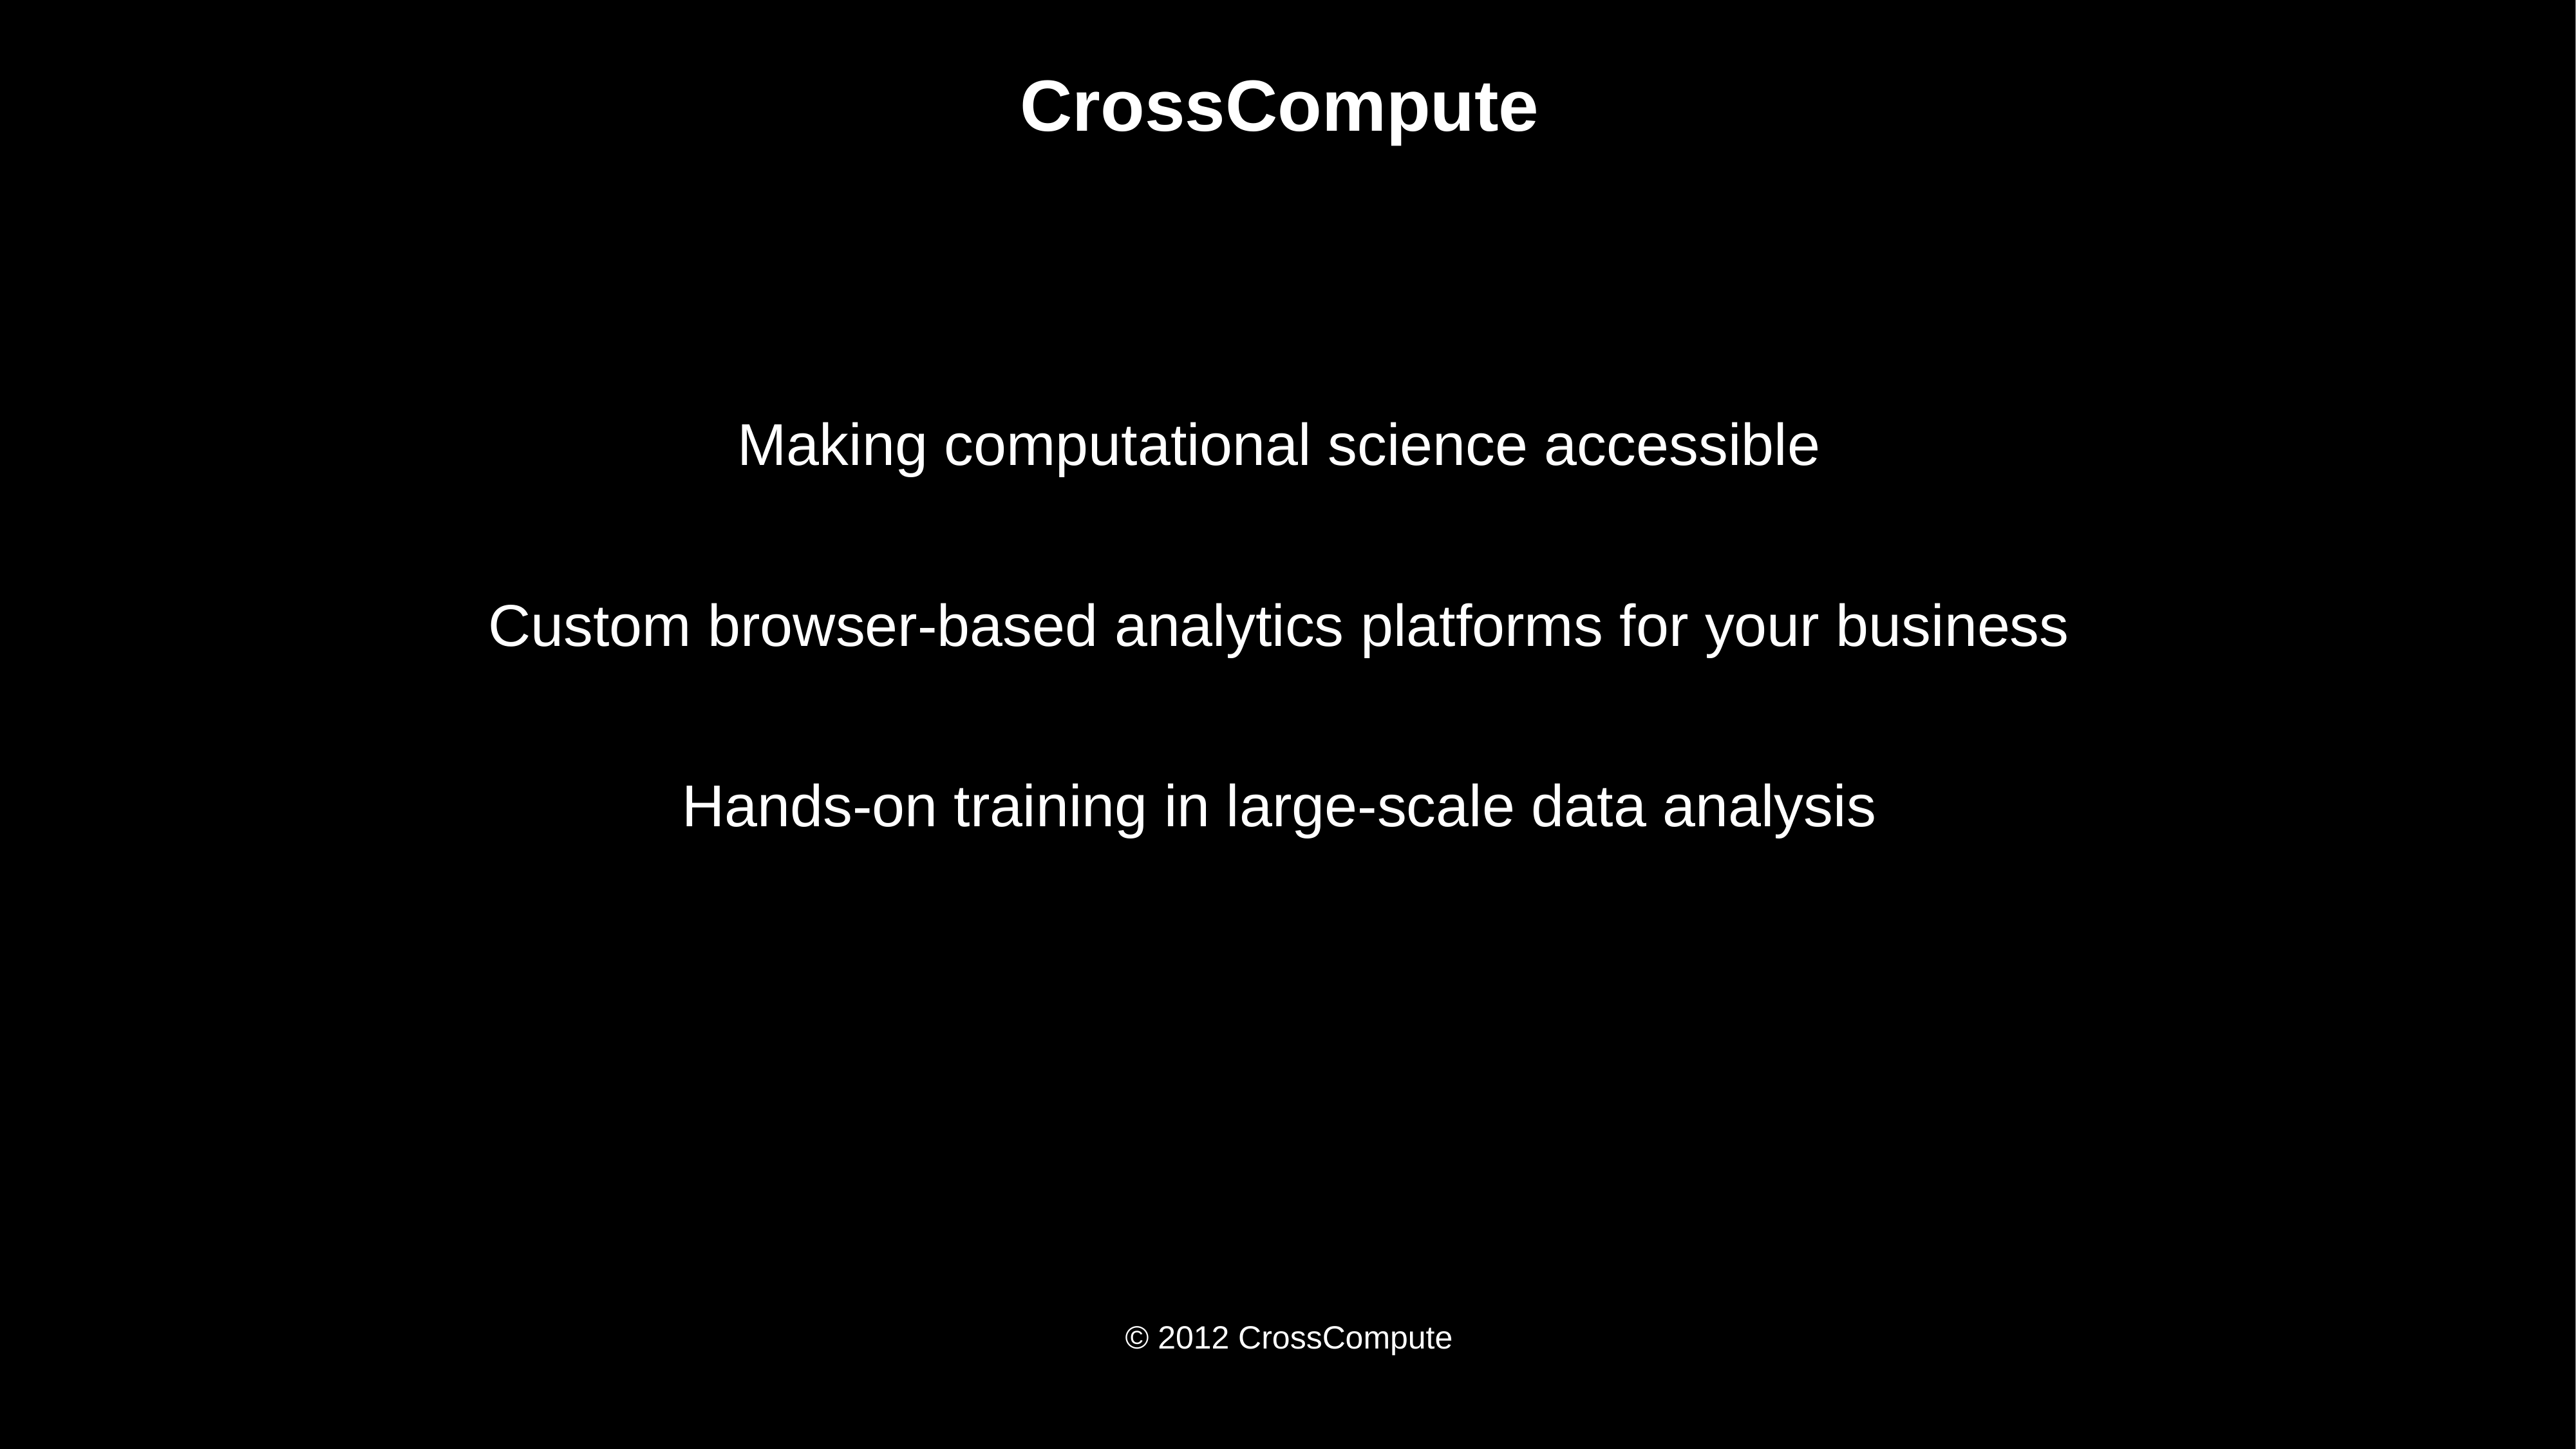

# CrossCompute
Making computational science accessible
Custom browser-based analytics platforms for your business
Hands-on training in large-scale data analysis
© 2012 CrossCompute